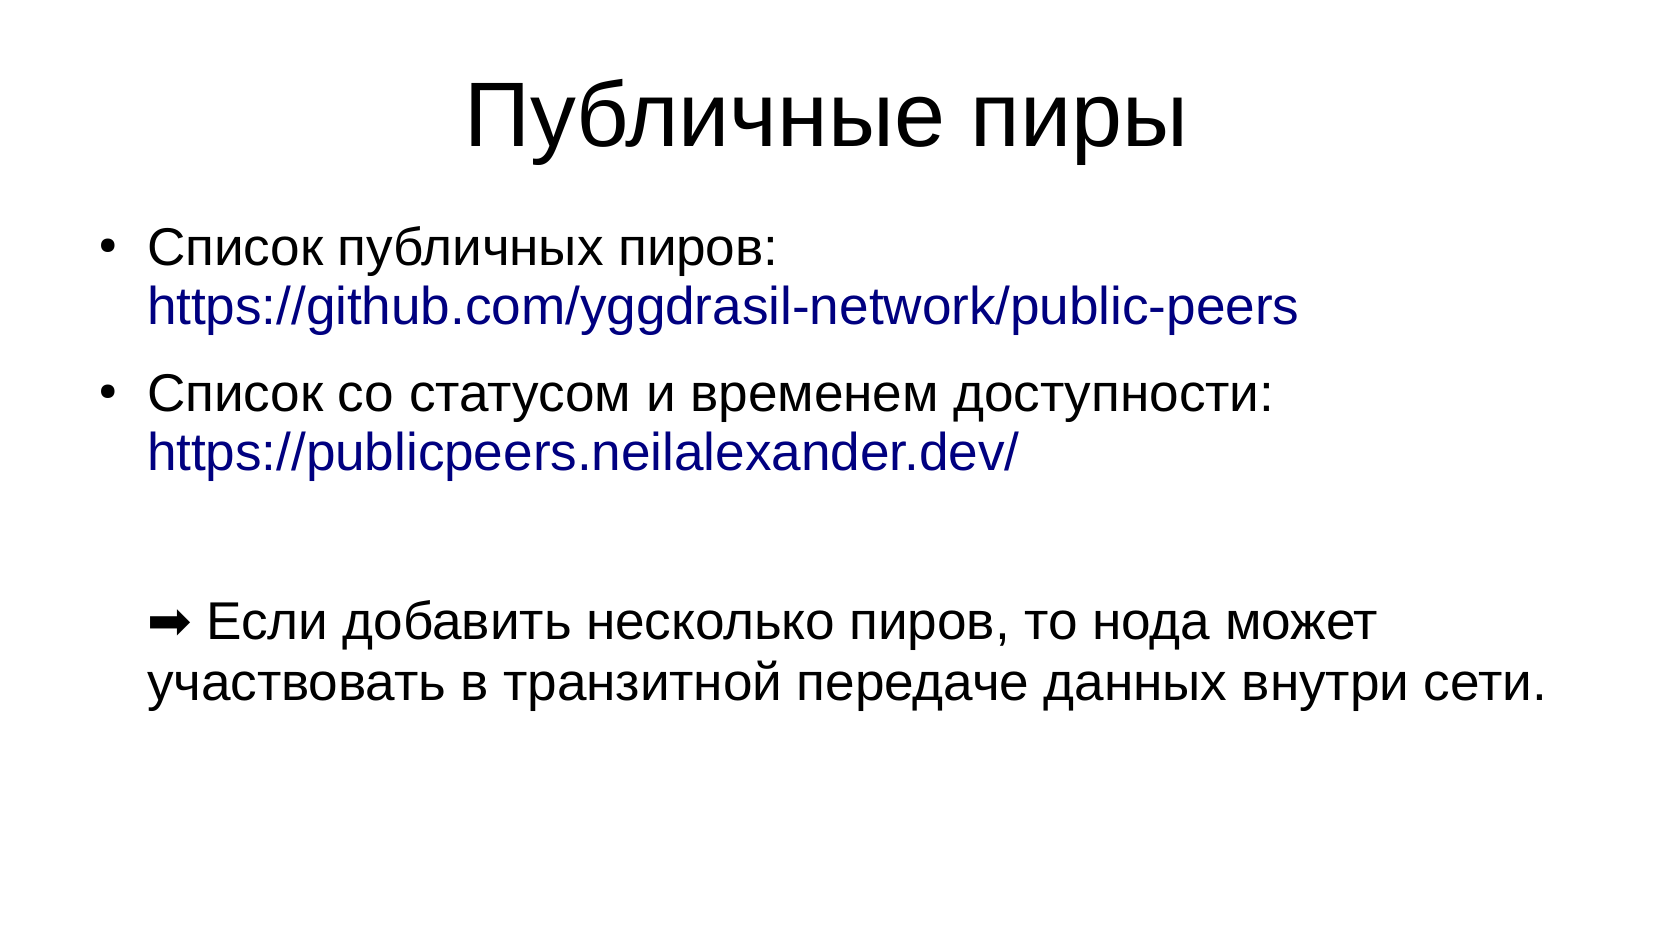

# Публичные пиры
Список публичных пиров:
https://github.com/yggdrasil-network/public-peers
Список со статусом и временем доступности:
https://publicpeers.neilalexander.dev/
➡ Если добавить несколько пиров, то нода может участвовать в транзитной передаче данных внутри сети.